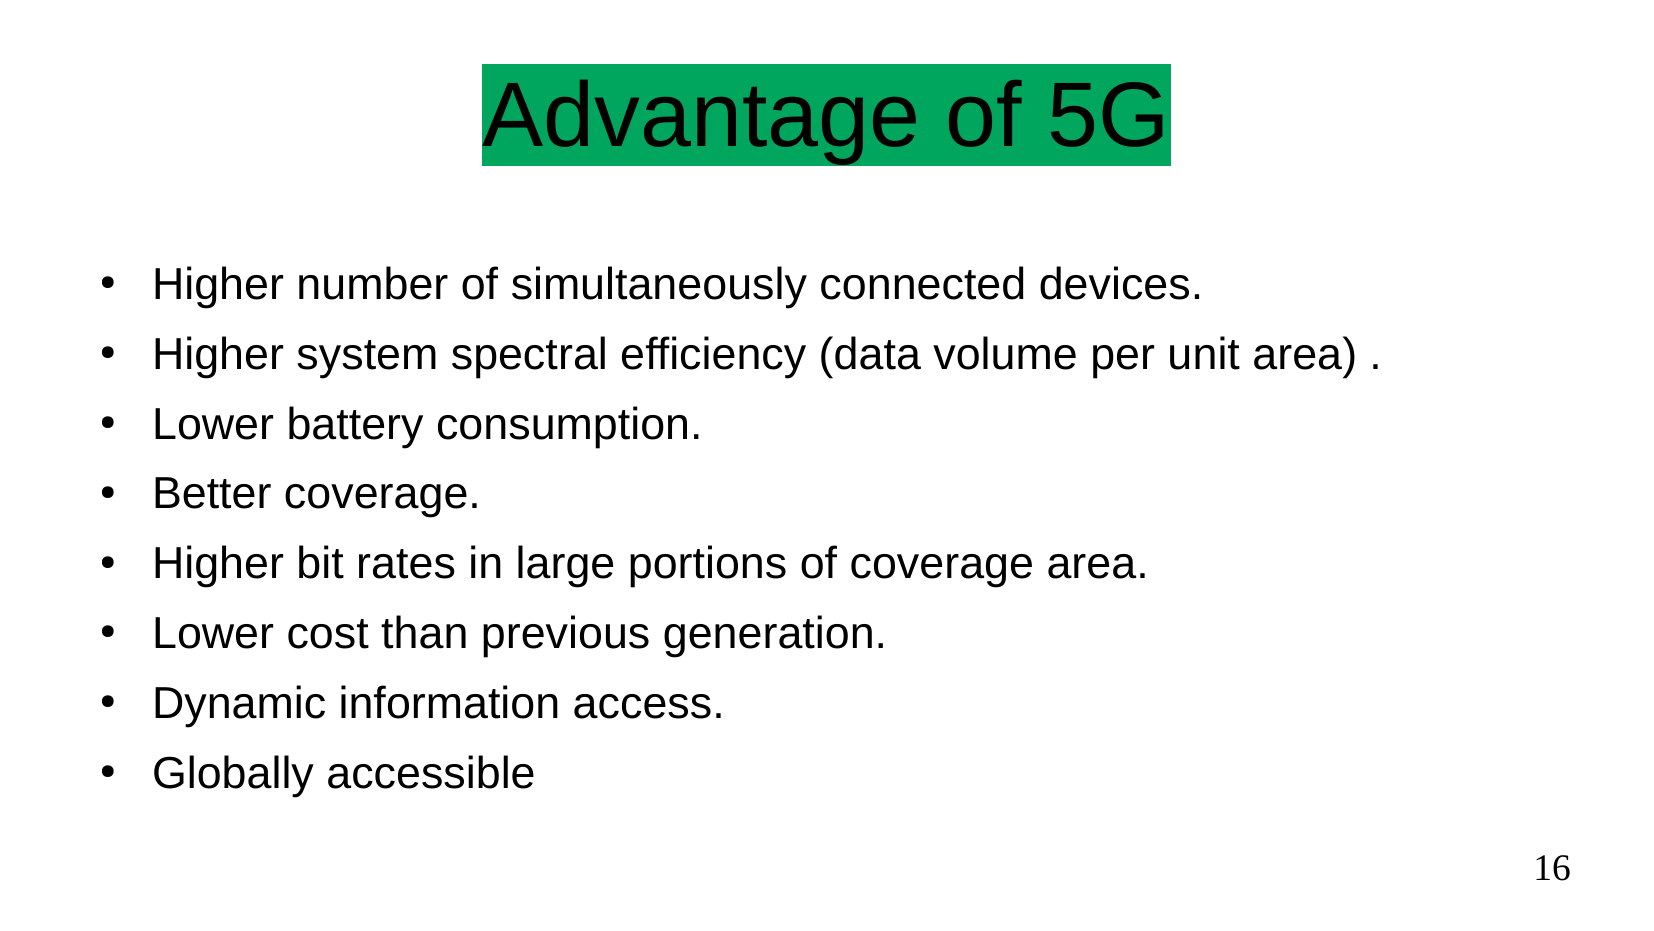

# Advantage of 5G
Higher number of simultaneously connected devices.
Higher system spectral efficiency (data volume per unit area) .
Lower battery consumption.
Better coverage.
Higher bit rates in large portions of coverage area.
Lower cost than previous generation.
Dynamic information access.
Globally accessible
16